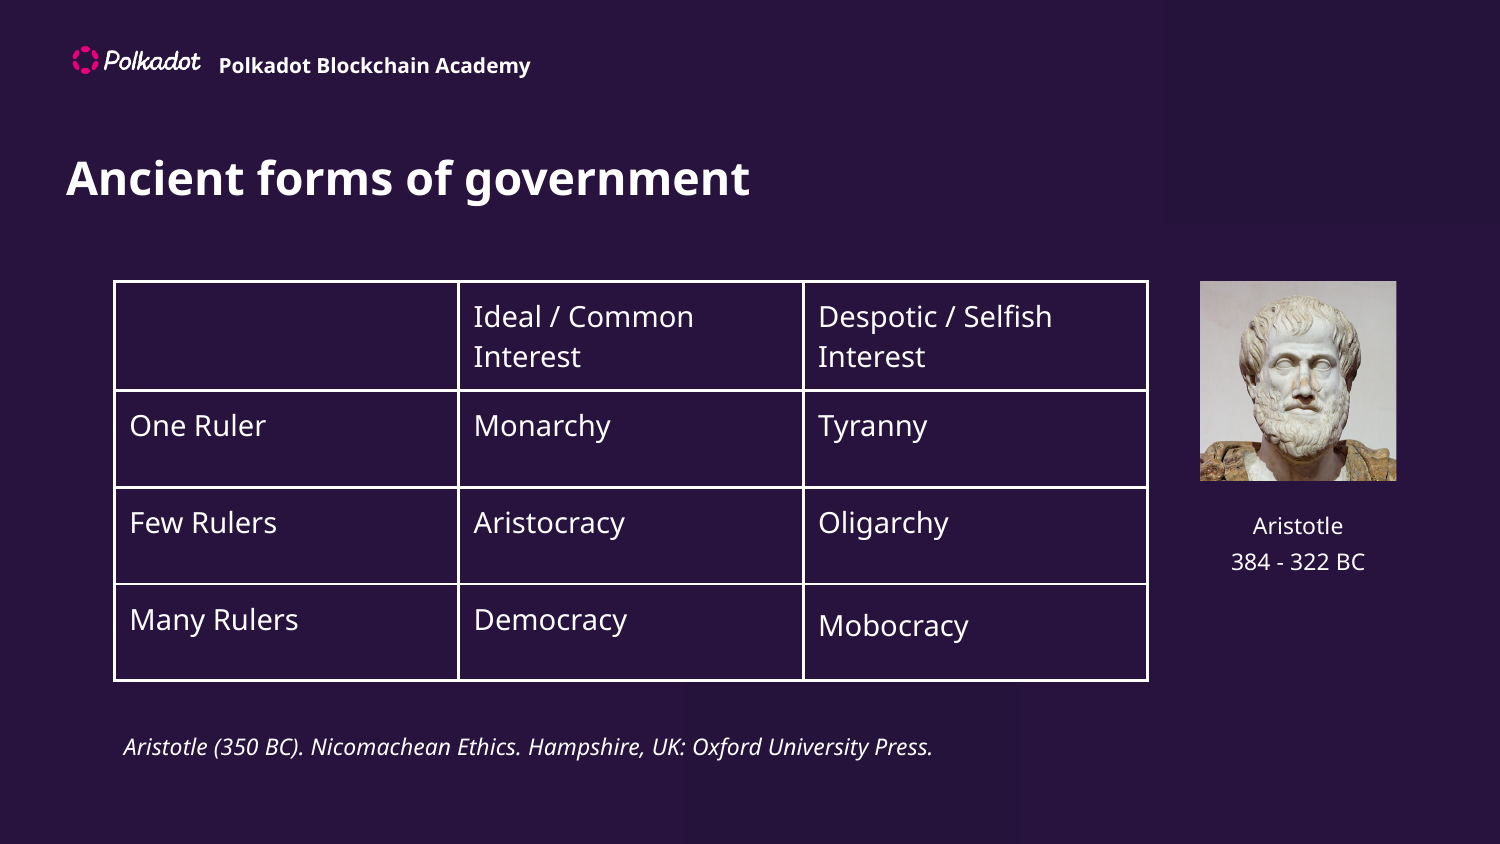

# Ancient forms of government
| | Ideal / Common Interest | Despotic / Selfish Interest |
| --- | --- | --- |
| One Ruler | Monarchy | Tyranny |
| Few Rulers | Aristocracy | Oligarchy |
| Many Rulers | Democracy | Mobocracy |
Aristotle
384 - 322 BC
Aristotle (350 BC). Nicomachean Ethics. Hampshire, UK: Oxford University Press.